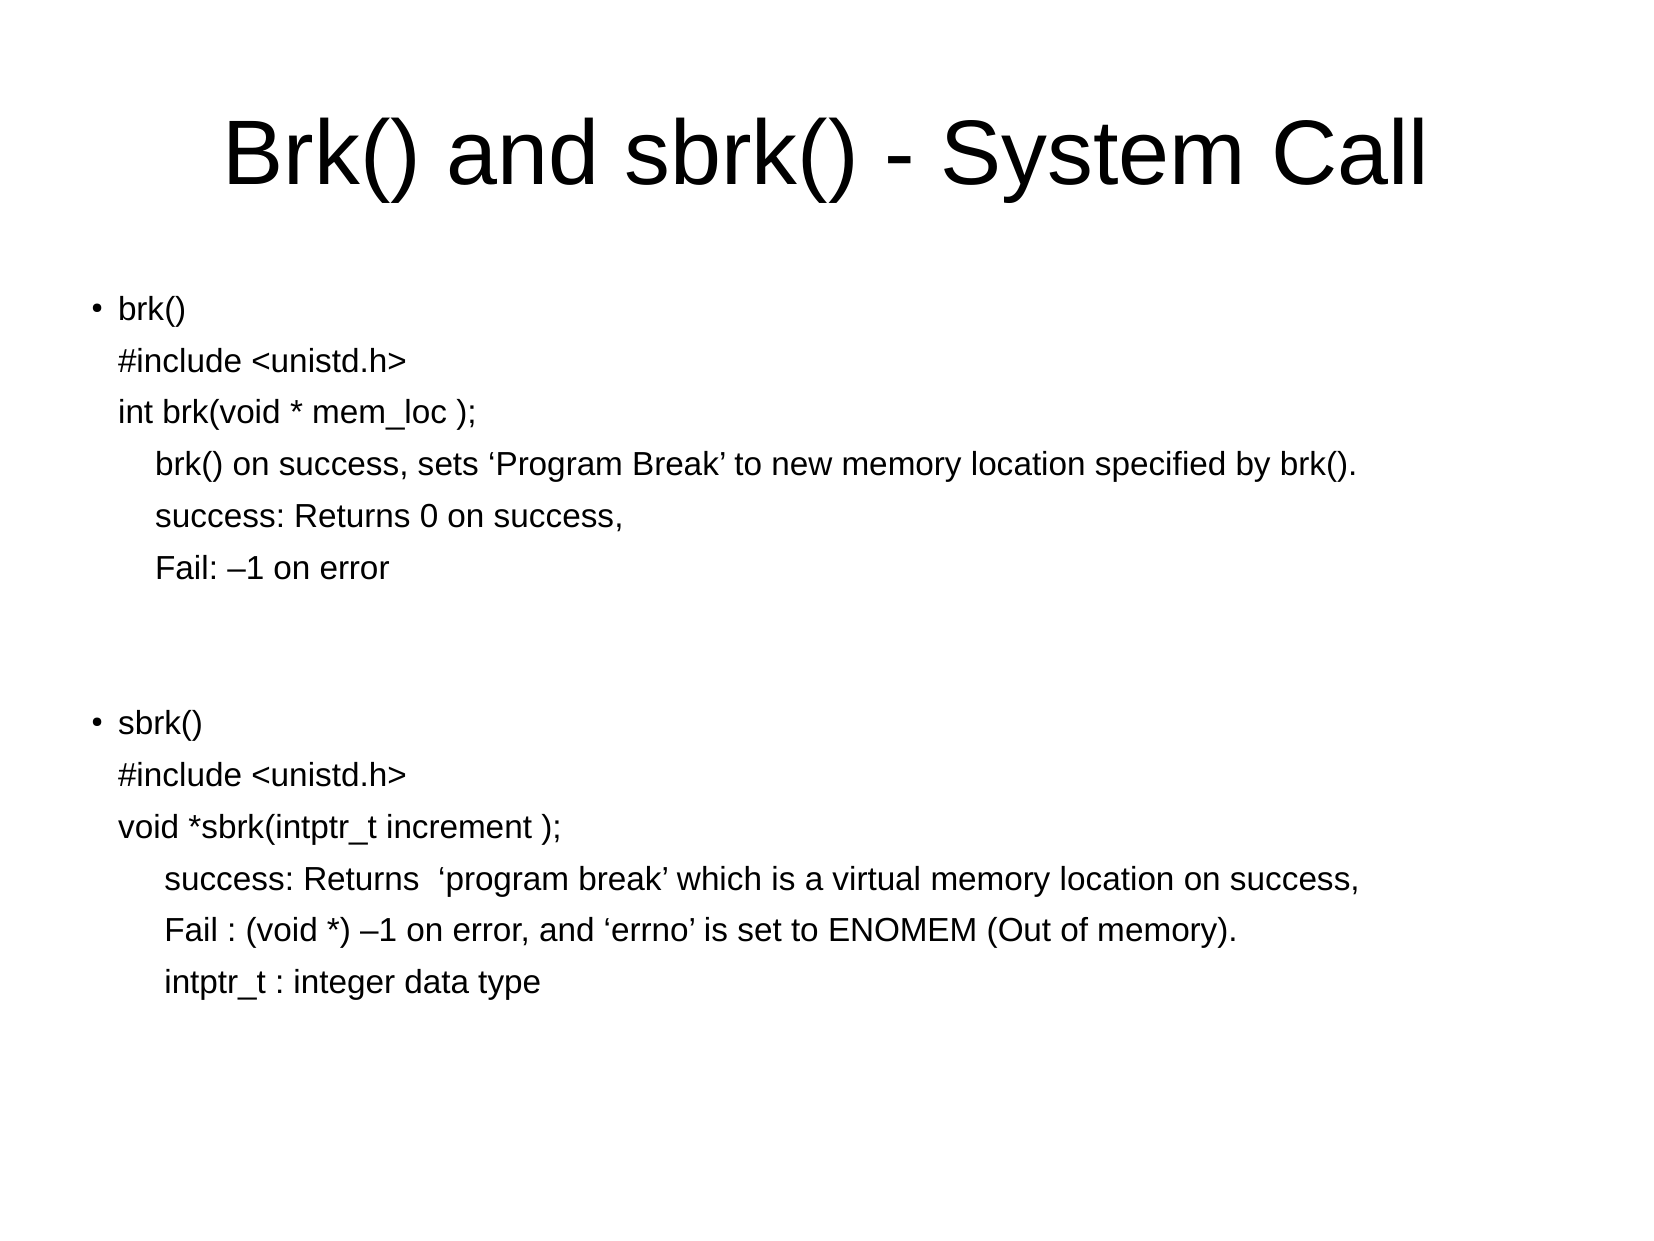

# Brk() and sbrk() - System Call
brk()
#include <unistd.h>
int brk(void * mem_loc );
 brk() on success, sets ‘Program Break’ to new memory location specified by brk().
 success: Returns 0 on success,
 Fail: –1 on error
sbrk()
#include <unistd.h>
void *sbrk(intptr_t increment );
 success: Returns ‘program break’ which is a virtual memory location on success,
 Fail : (void *) –1 on error, and ‘errno’ is set to ENOMEM (Out of memory).
 intptr_t : integer data type